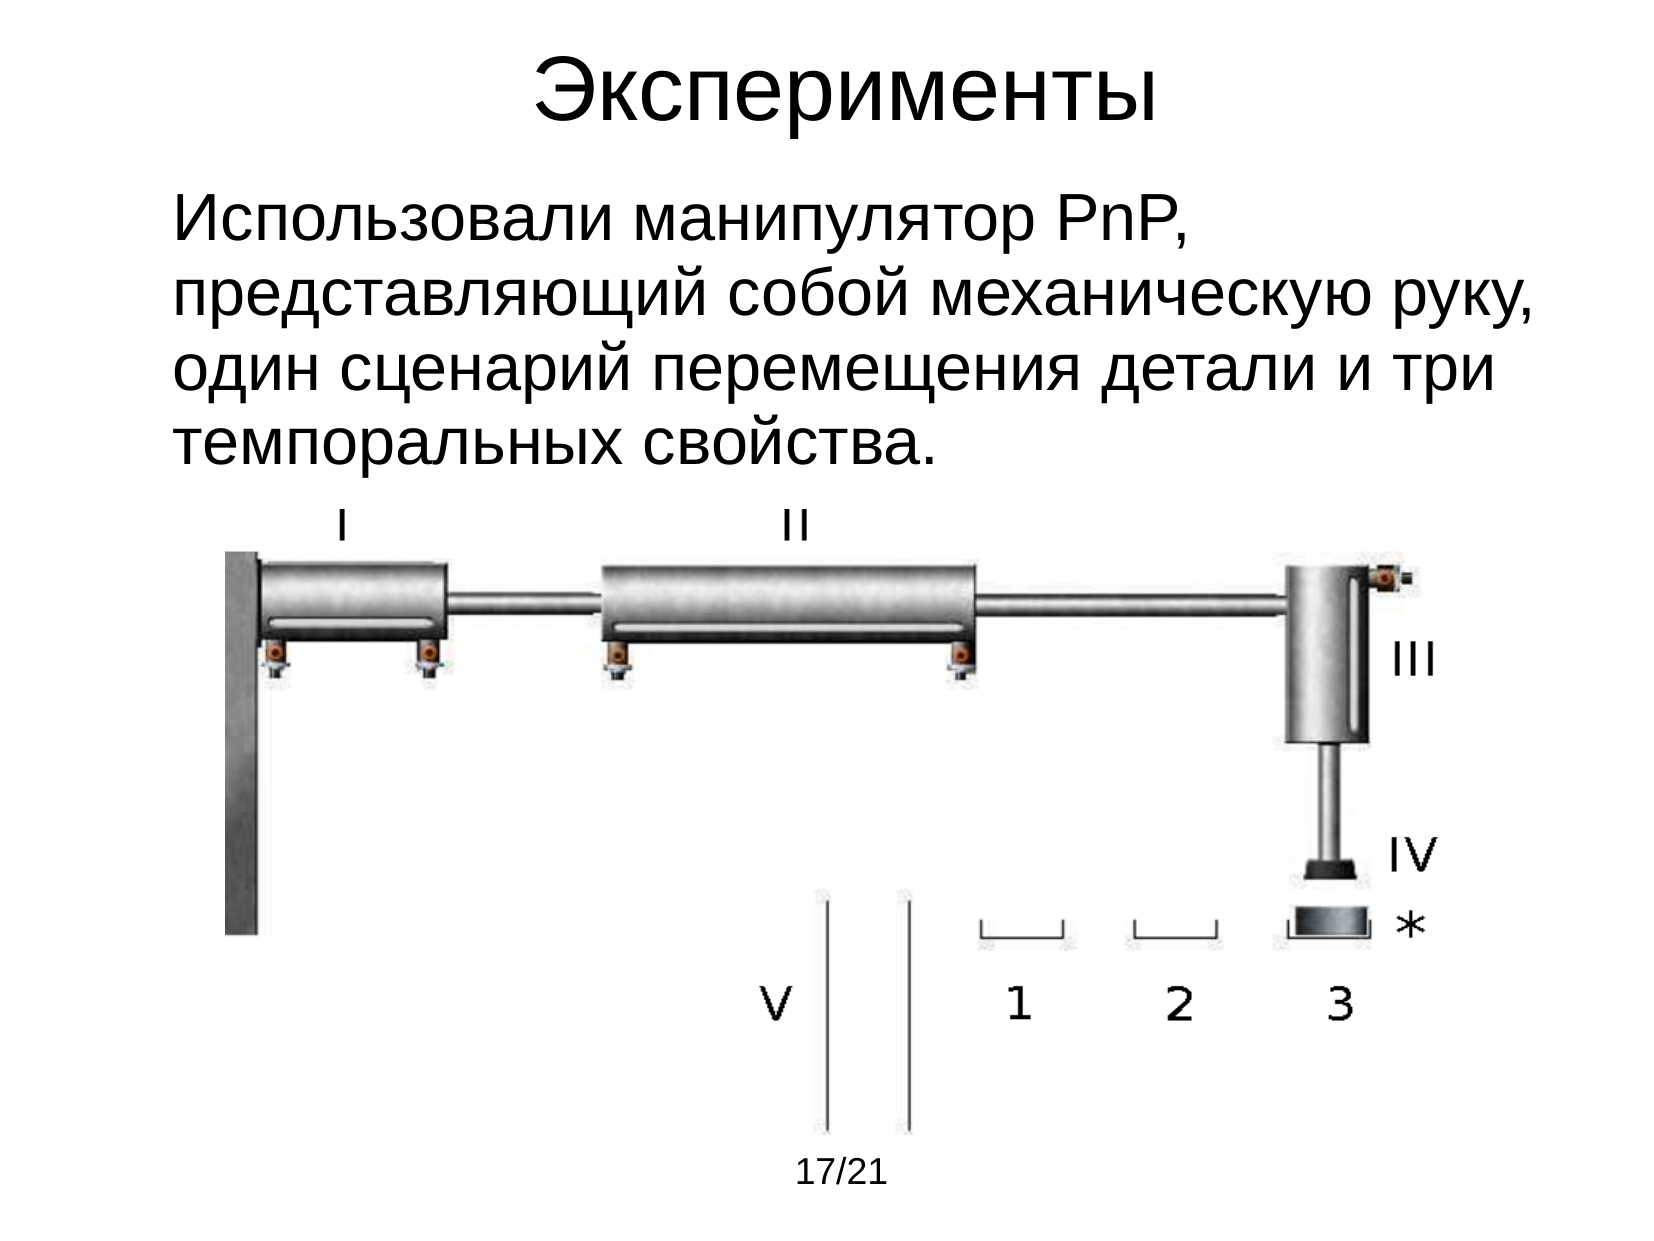

# Эксперименты
Использовали манипулятор PnP, представляющий собой механическую руку, один сценарий перемещения детали и три темпоральных свойства.
17/21